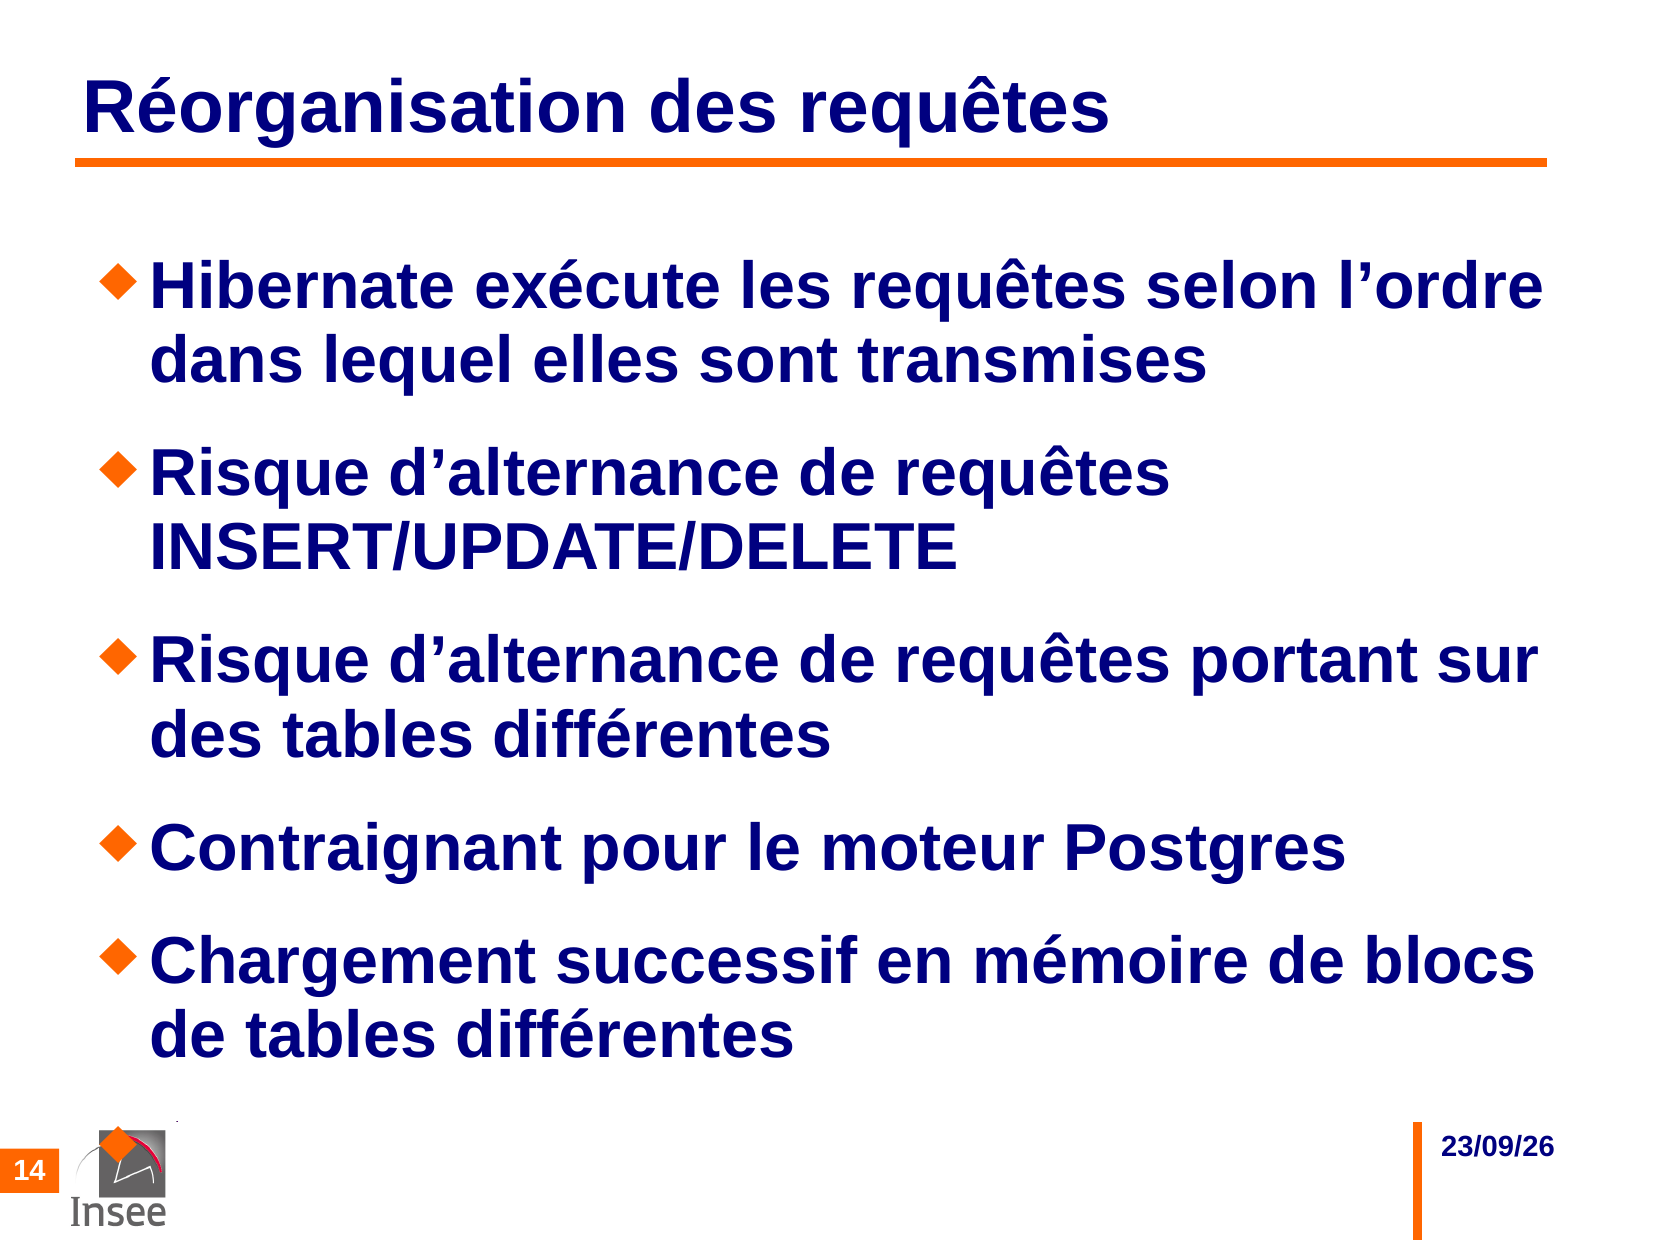

# Réorganisation des requêtes
Hibernate exécute les requêtes selon l’ordre dans lequel elles sont transmises
Risque d’alternance de requêtes INSERT/UPDATE/DELETE
Risque d’alternance de requêtes portant sur des tables différentes
Contraignant pour le moteur Postgres
Chargement successif en mémoire de blocs de tables différentes
14